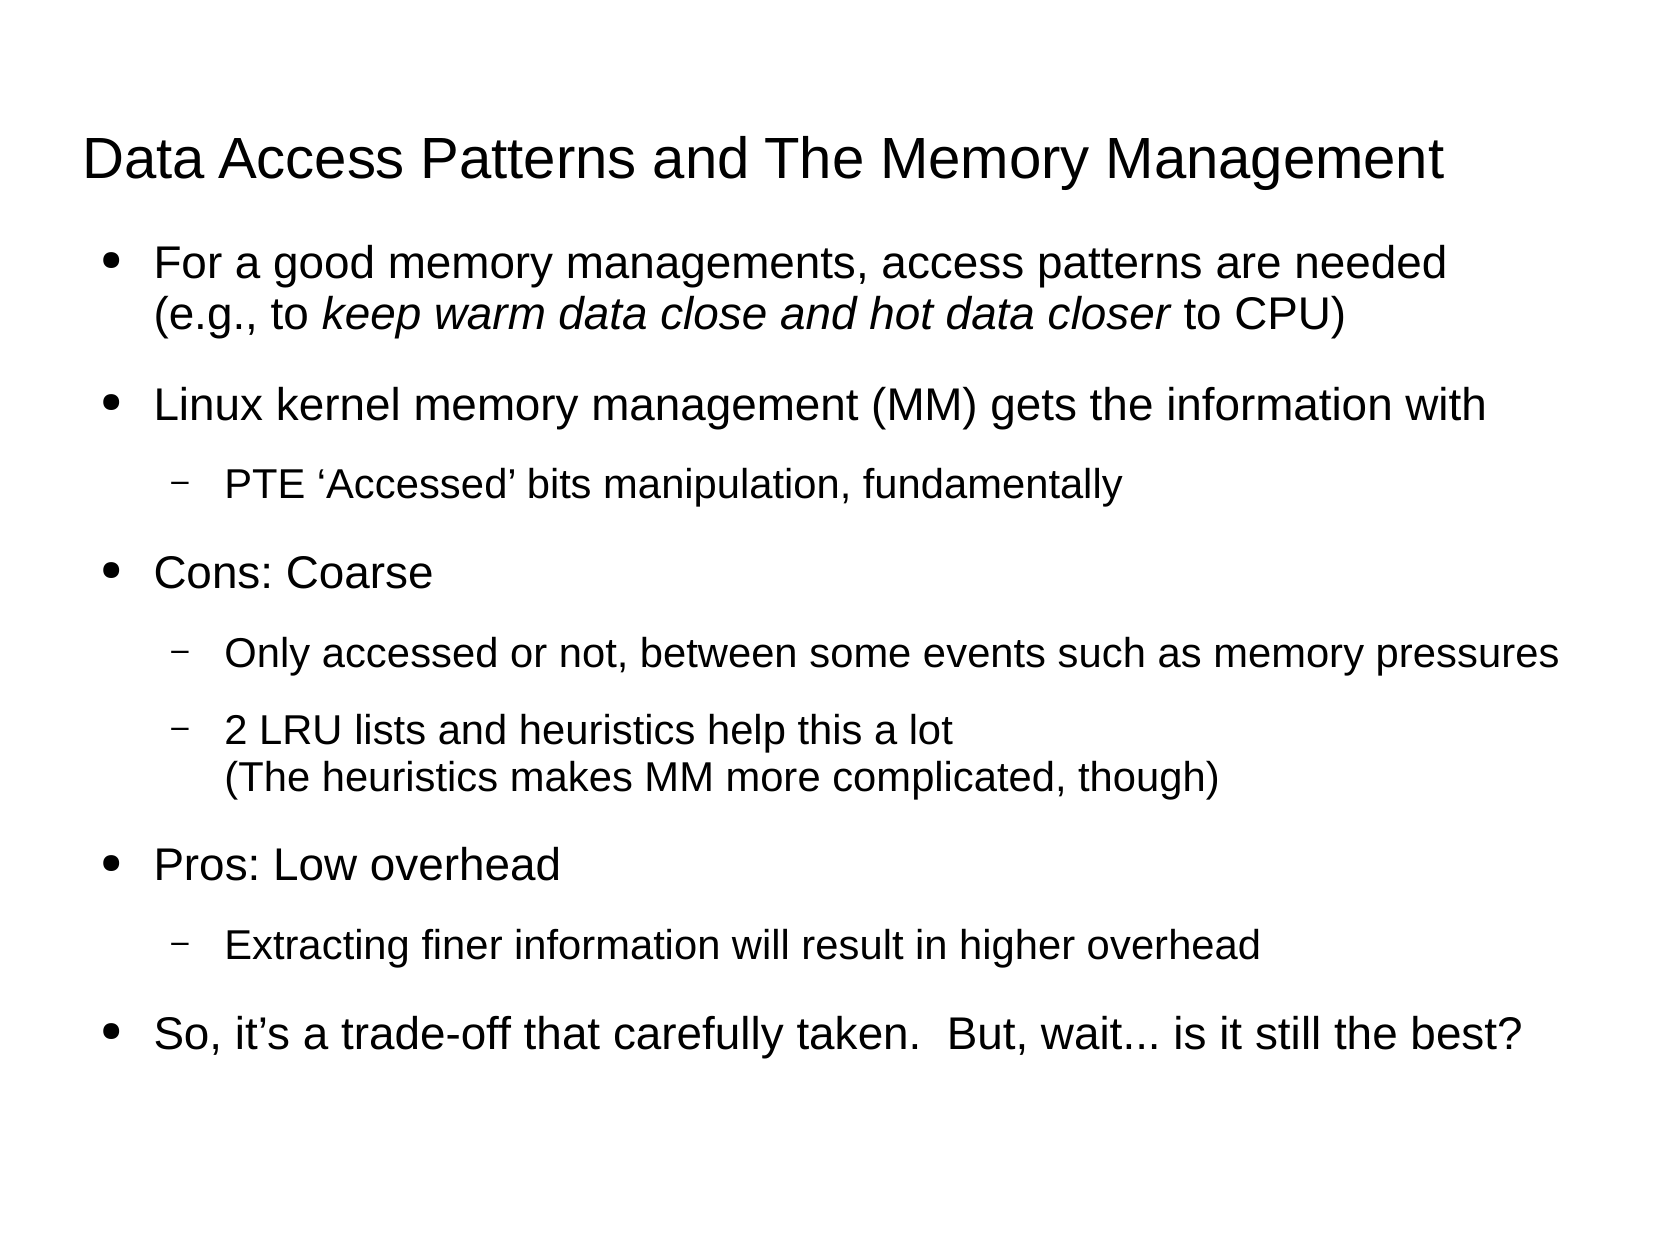

# Data Access Patterns and The Memory Management
For a good memory managements, access patterns are needed
(e.g., to keep warm data close and hot data closer to CPU)
Linux kernel memory management (MM) gets the information with
PTE ‘Accessed’ bits manipulation, fundamentally
Cons: Coarse
Only accessed or not, between some events such as memory pressures
2 LRU lists and heuristics help this a lot
(The heuristics makes MM more complicated, though)
Pros: Low overhead
Extracting finer information will result in higher overhead
So, it’s a trade-off that carefully taken. But, wait... is it still the best?